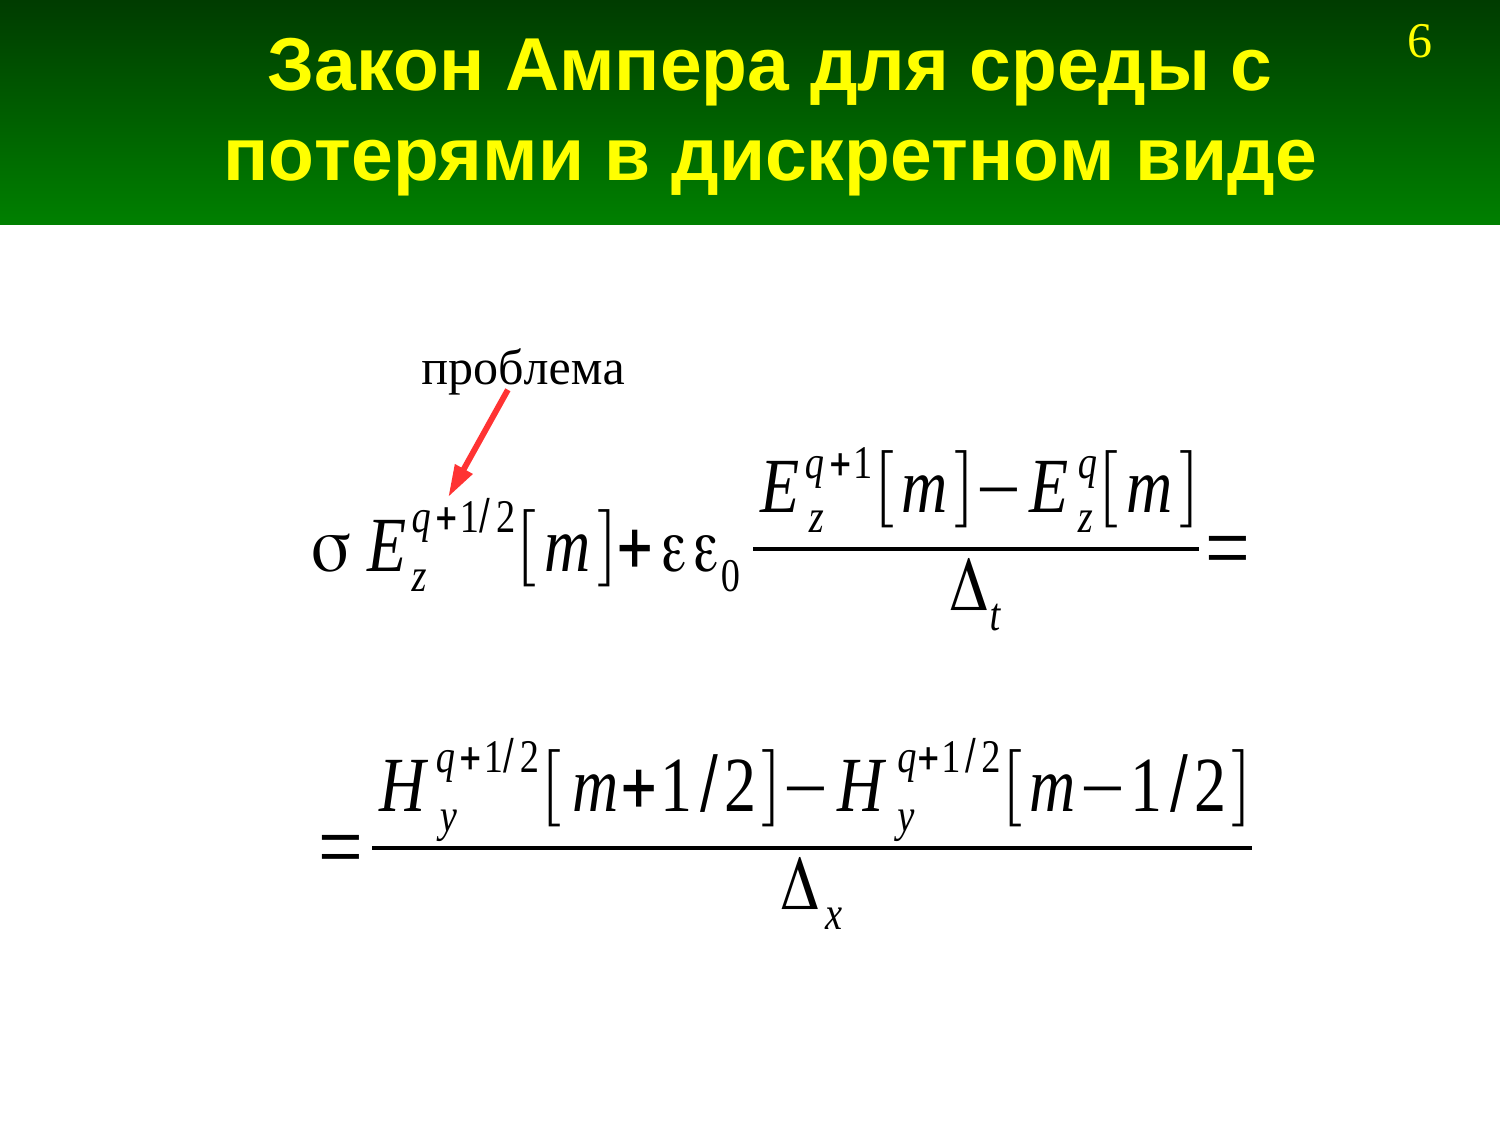

# Закон Ампера для среды с потерями в дискретном виде
проблема